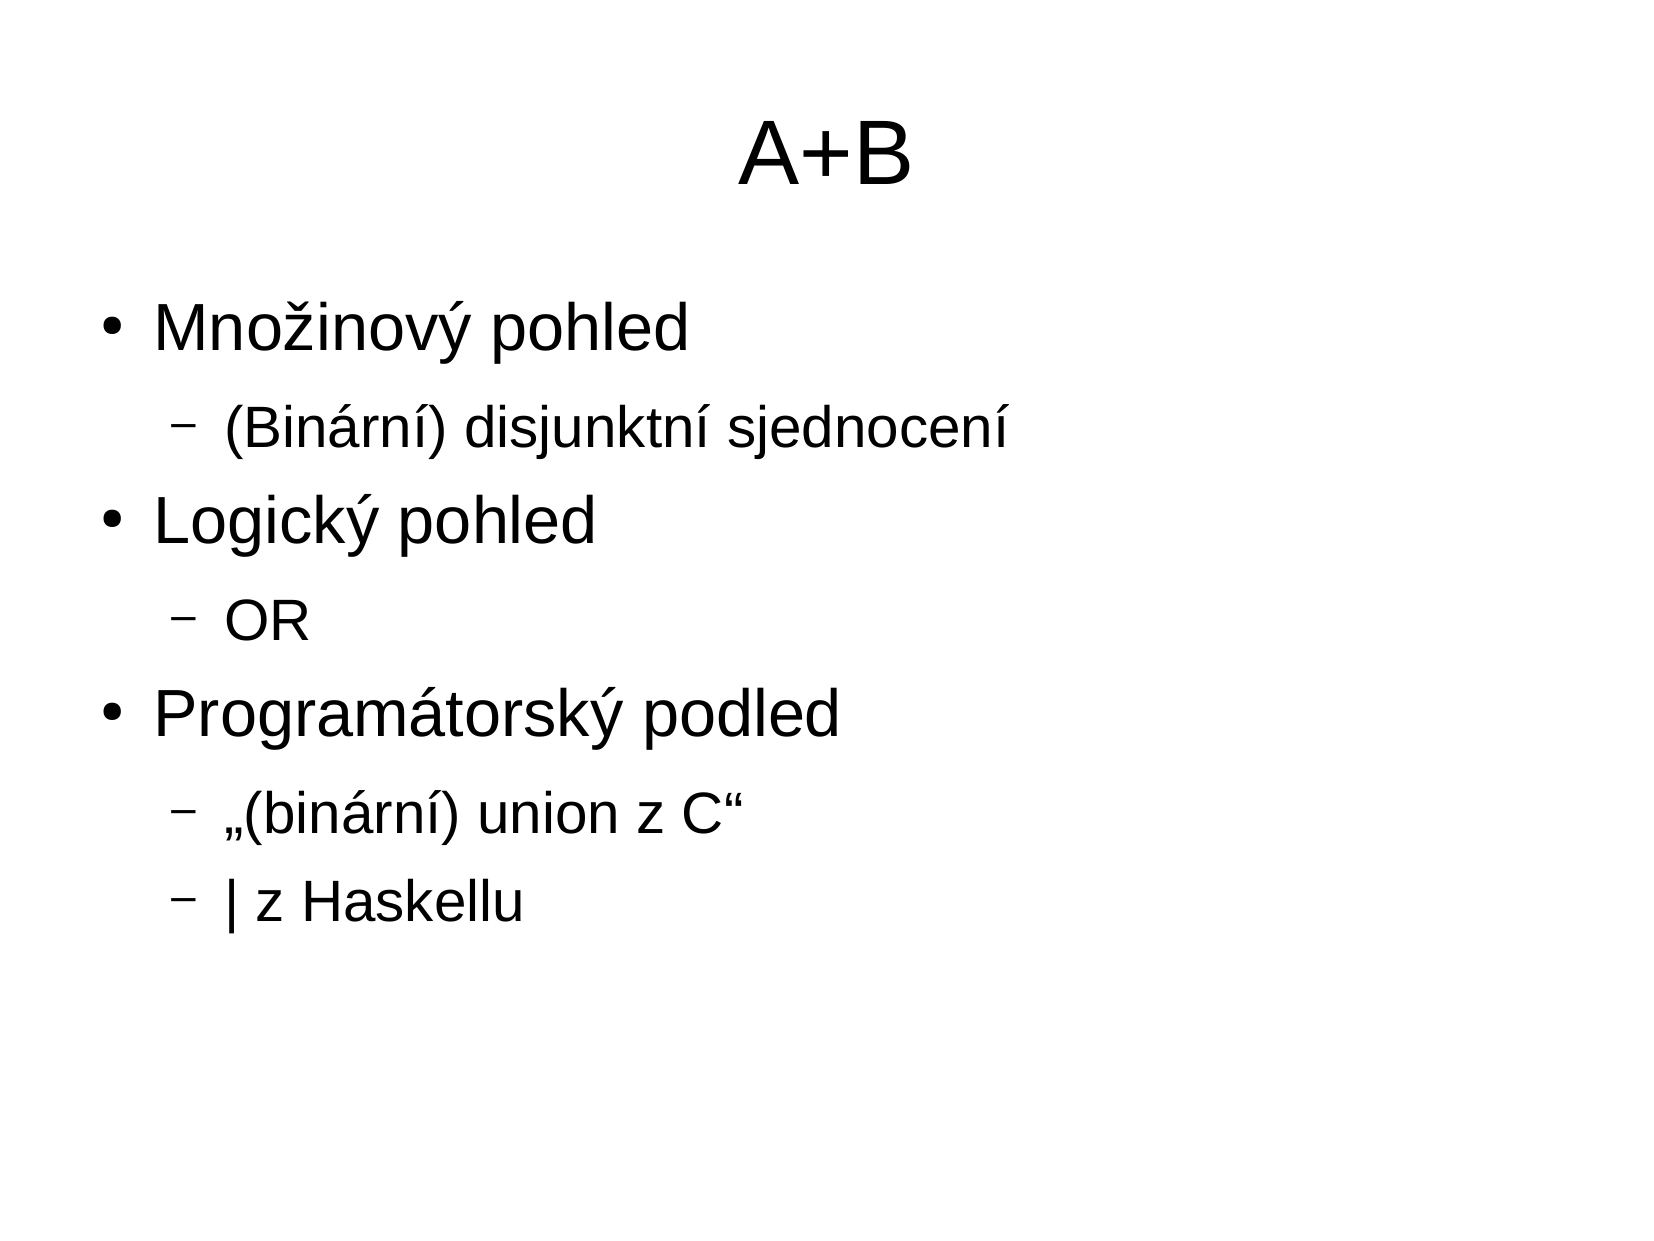

# A+B
Množinový pohled
(Binární) disjunktní sjednocení
Logický pohled
OR
Programátorský podled
„(binární) union z C“
| z Haskellu